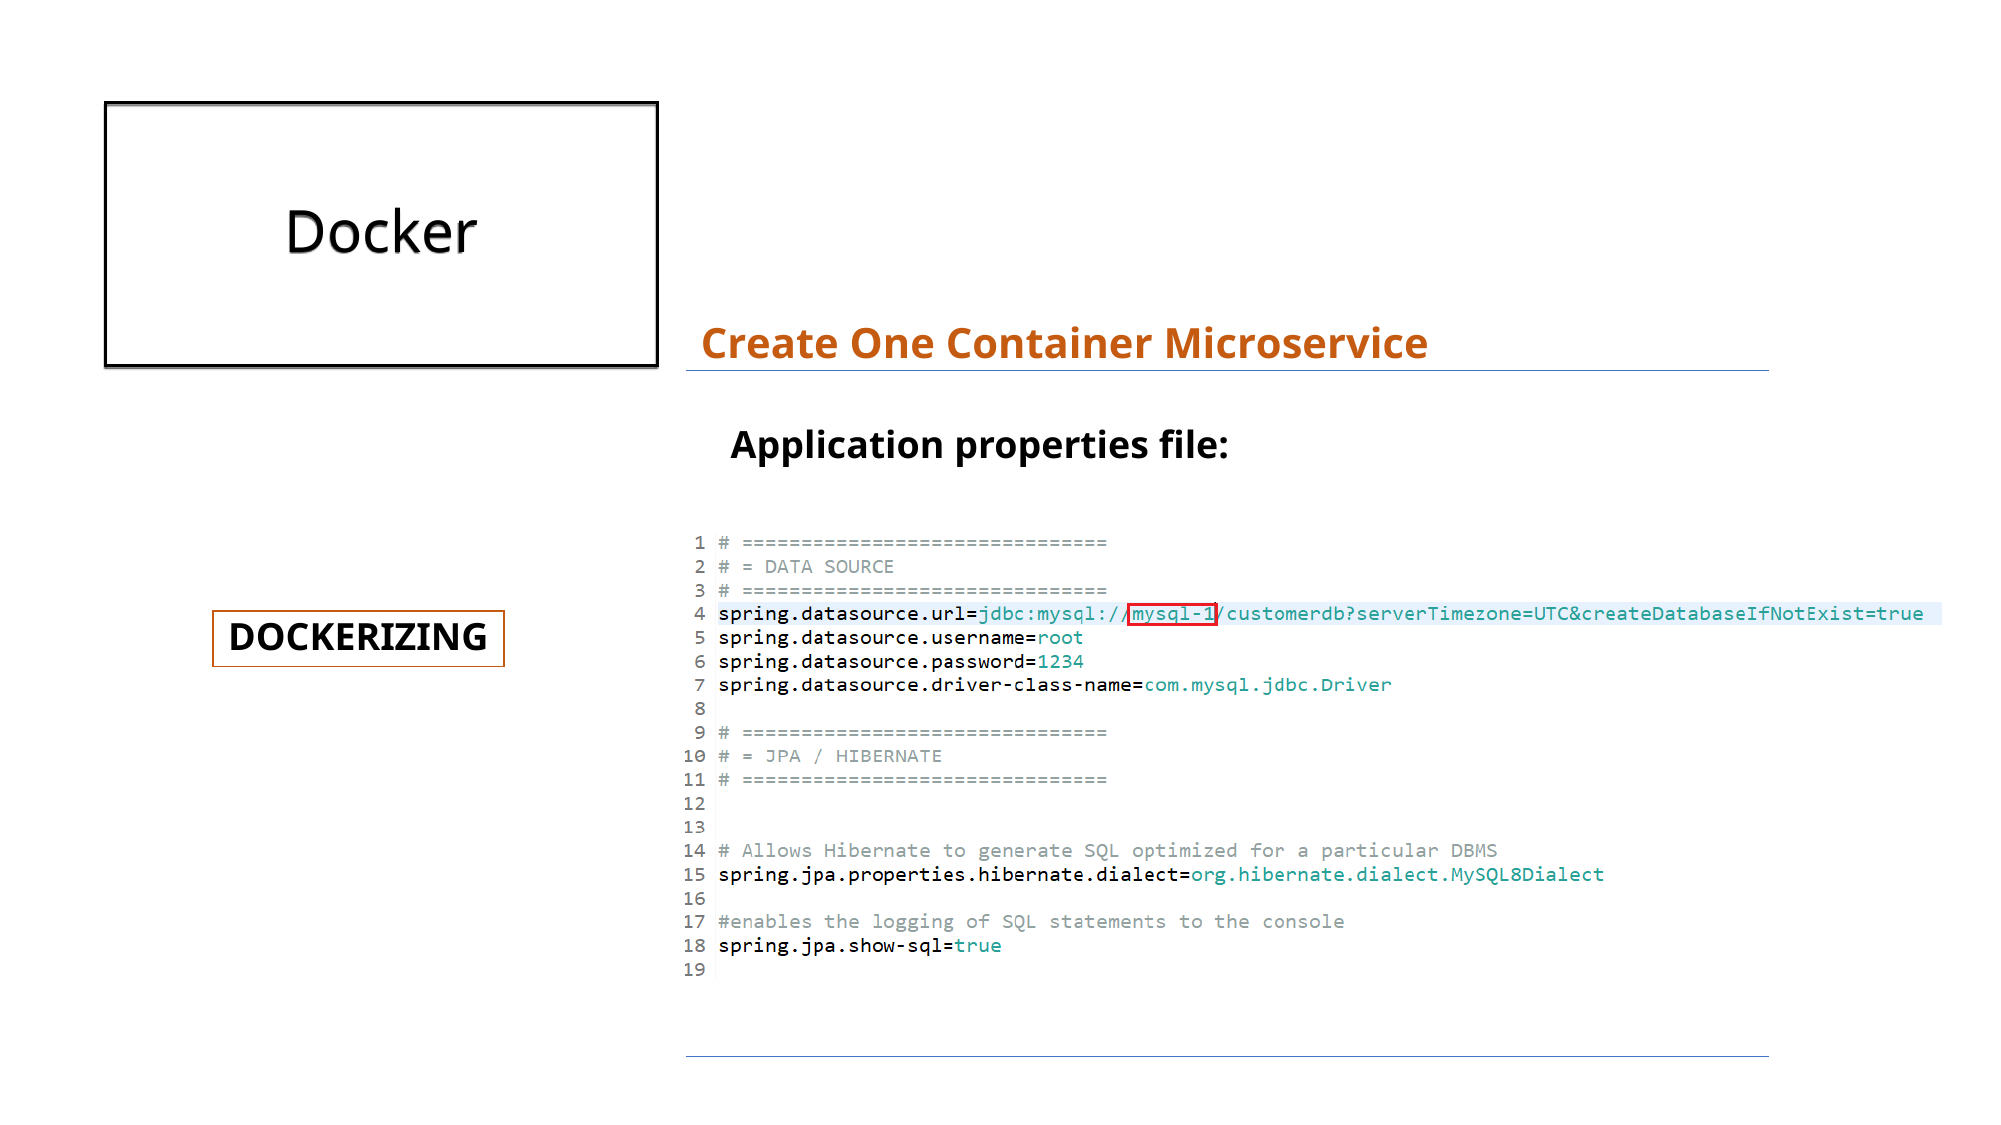

# Docker
Create One Container Microservice
Application properties file:
DOCKERIZING